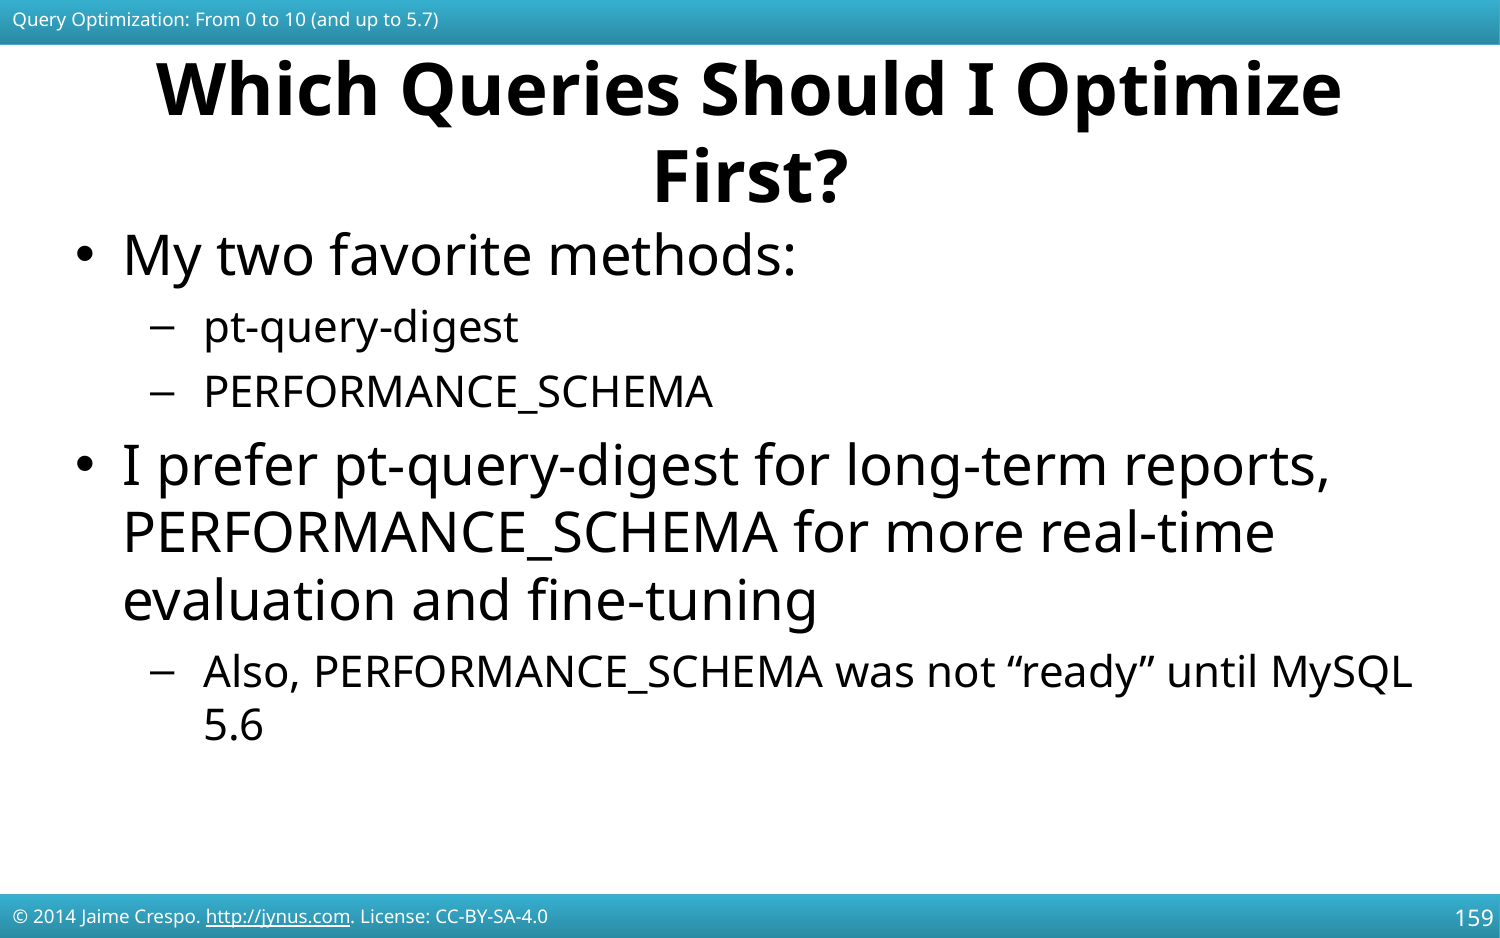

# Which Queries Should I Optimize First?
My two favorite methods:
pt-query-digest
PERFORMANCE_SCHEMA
I prefer pt-query-digest for long-term reports, PERFORMANCE_SCHEMA for more real-time evaluation and fine-tuning
Also, PERFORMANCE_SCHEMA was not “ready” until MySQL 5.6